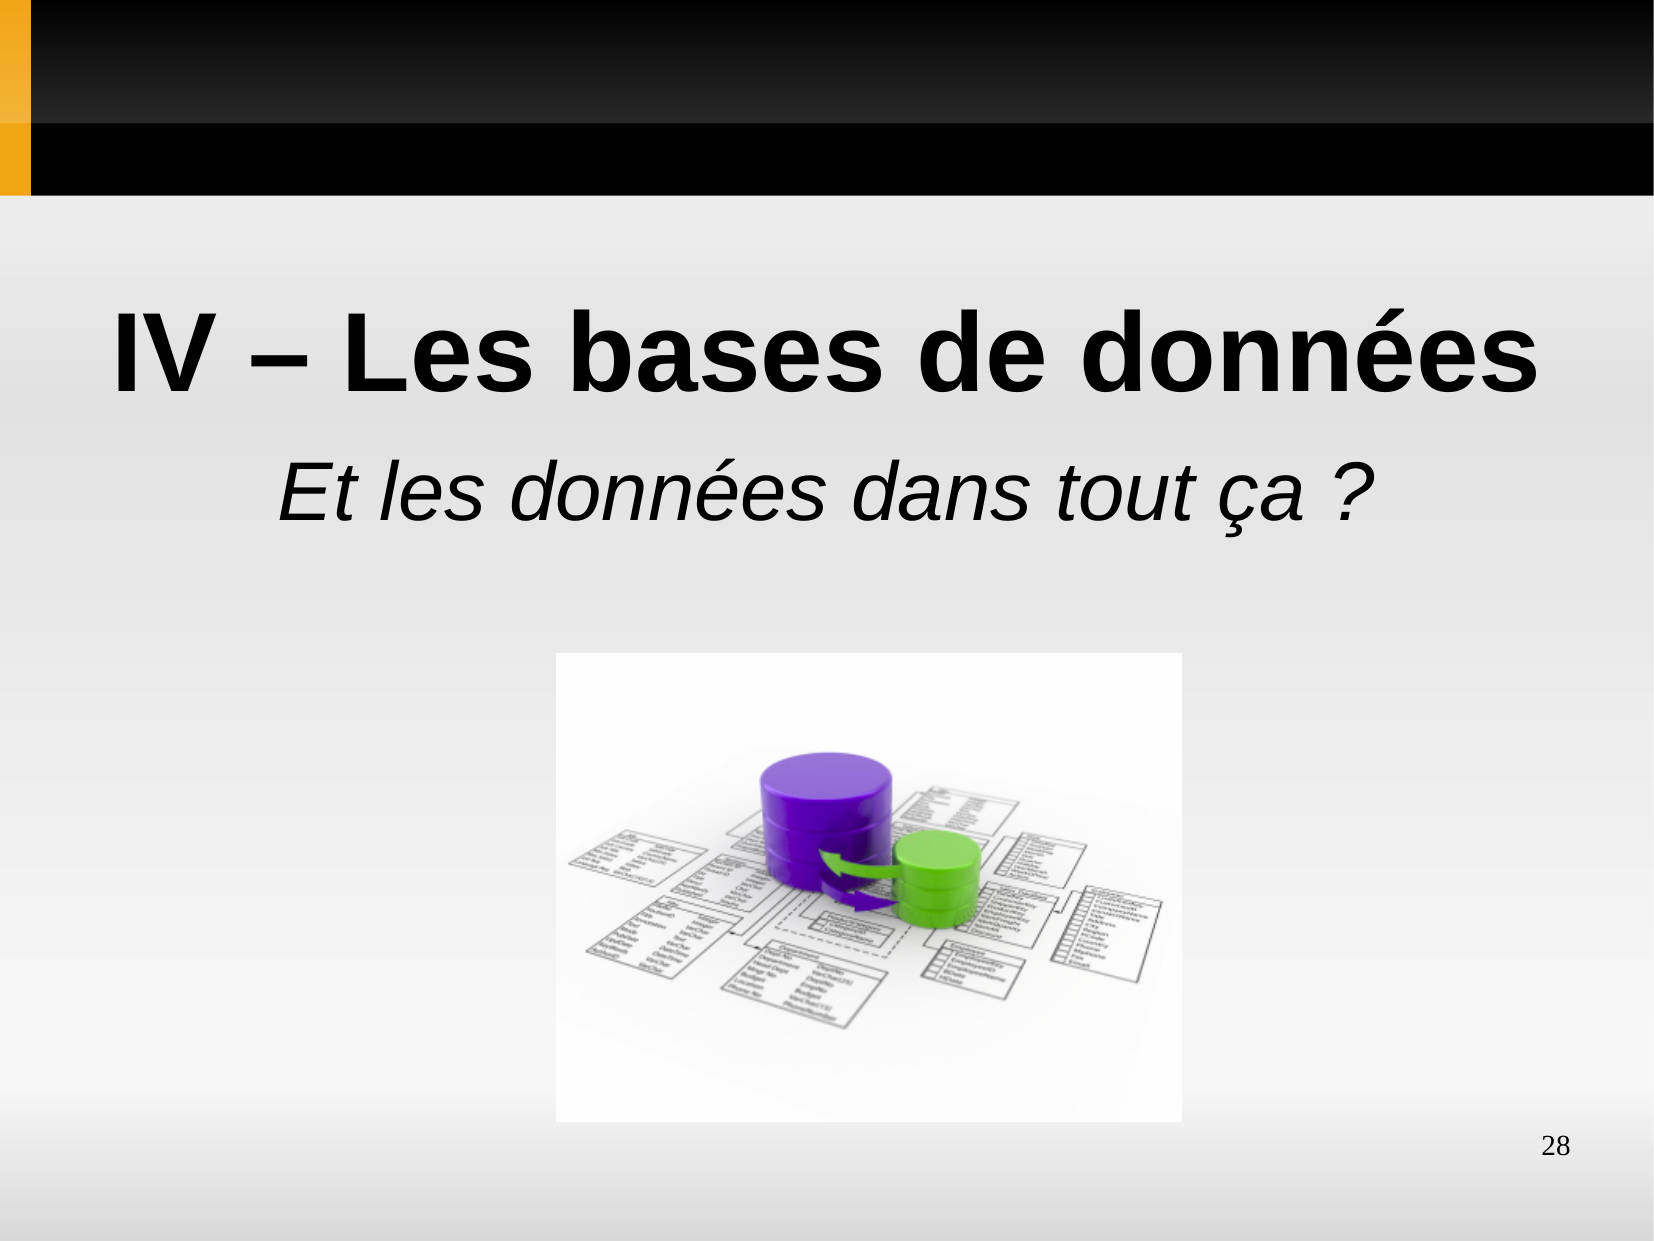

#
IV – Les bases de données
Et les données dans tout ça ?
28